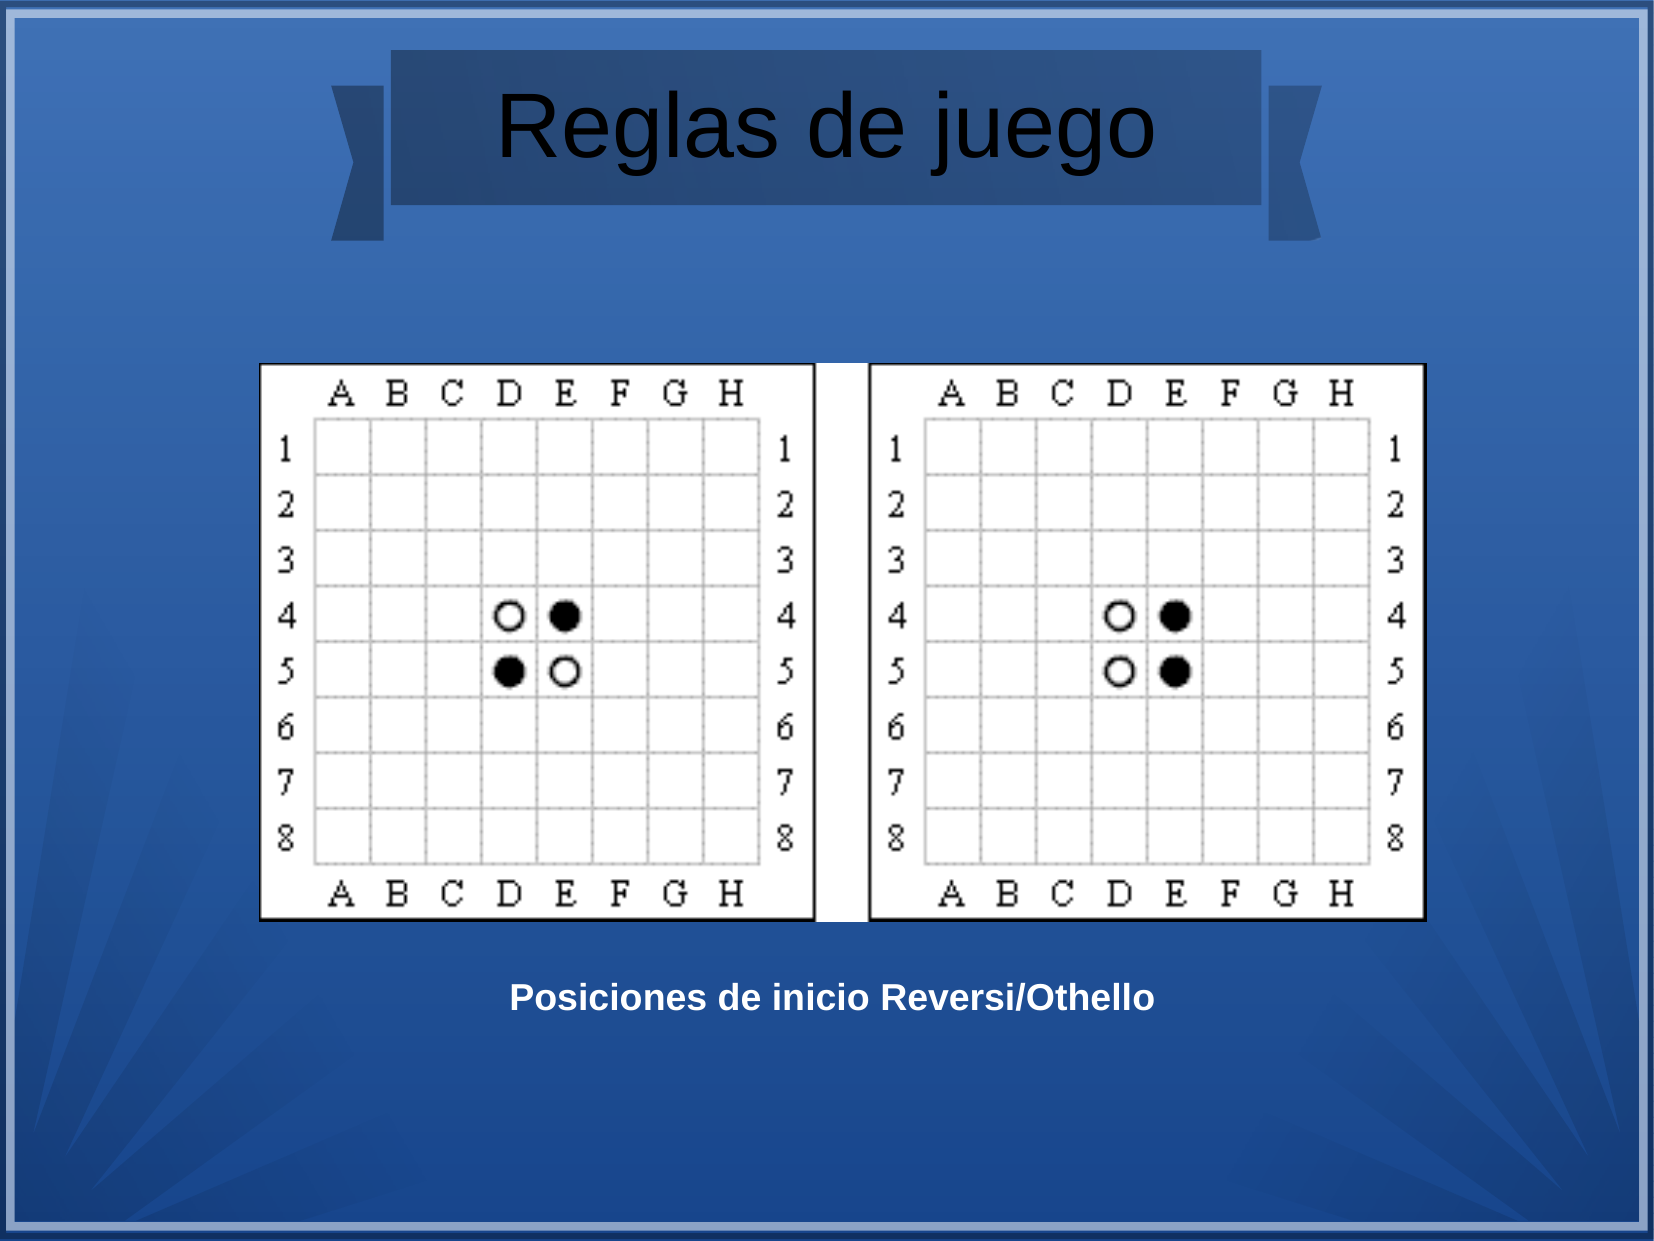

# Reglas de juego
Posiciones de inicio Reversi/Othello